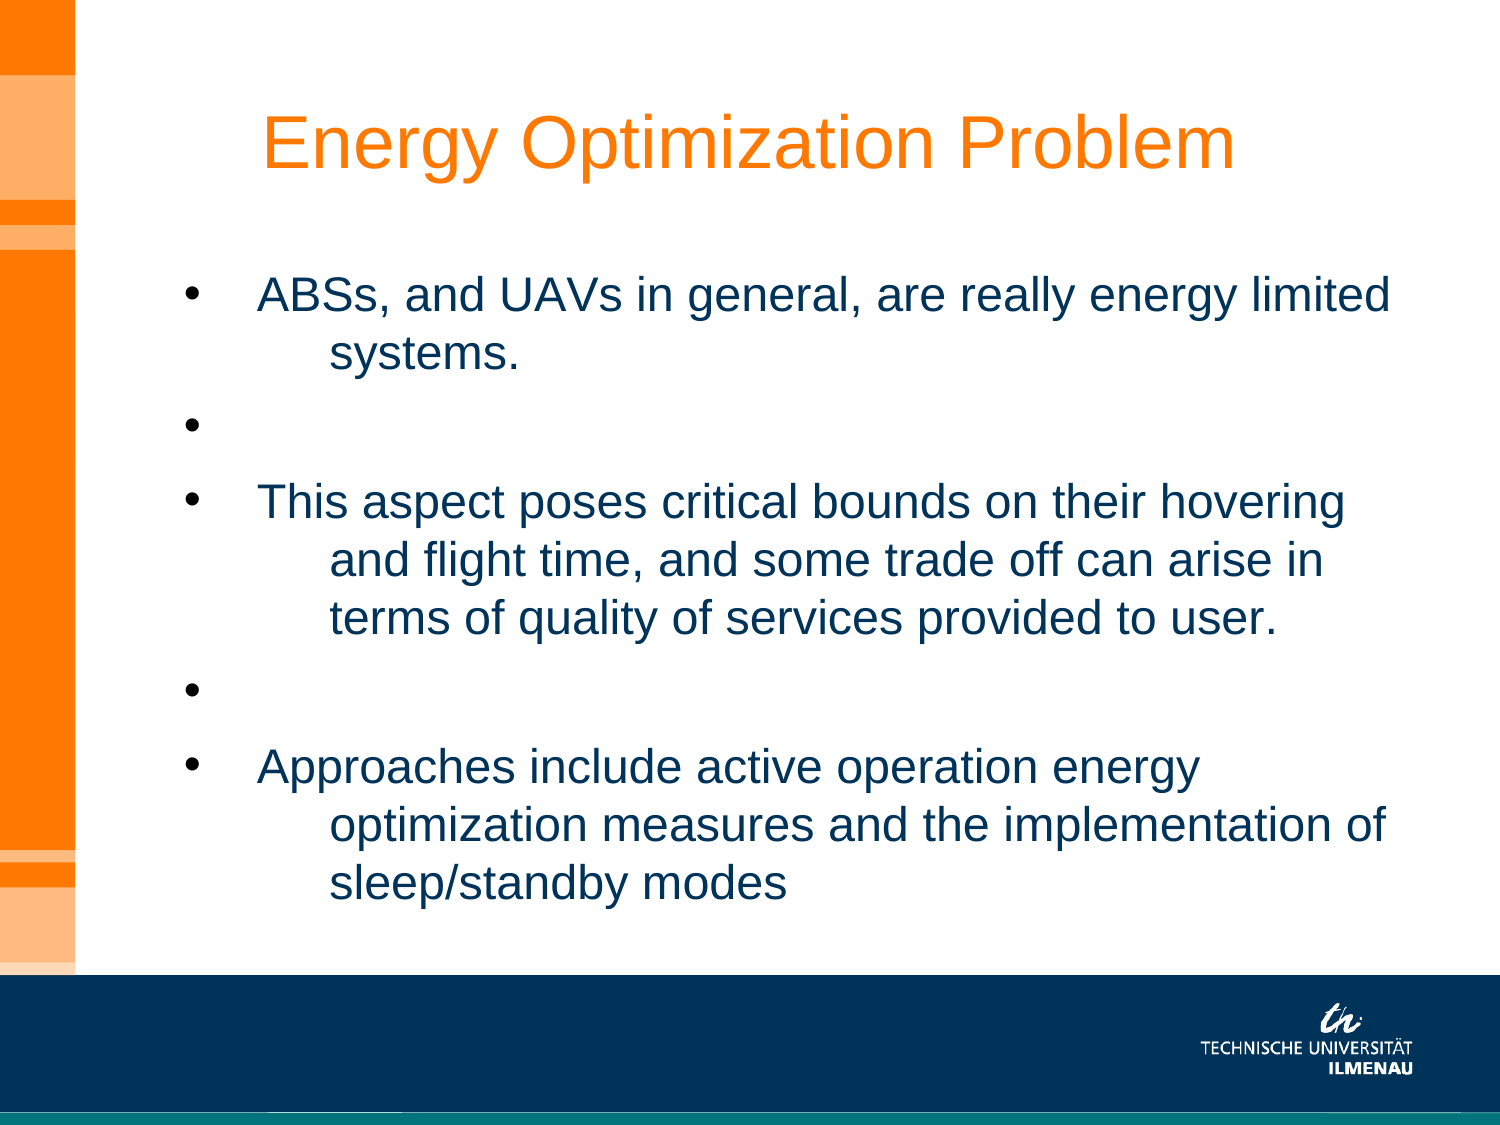

# Energy Optimization Problem
ABSs, and UAVs in general, are really energy limited systems.
This aspect poses critical bounds on their hovering and flight time, and some trade off can arise in terms of quality of services provided to user.
Approaches include active operation energy optimization measures and the implementation of sleep/standby modes